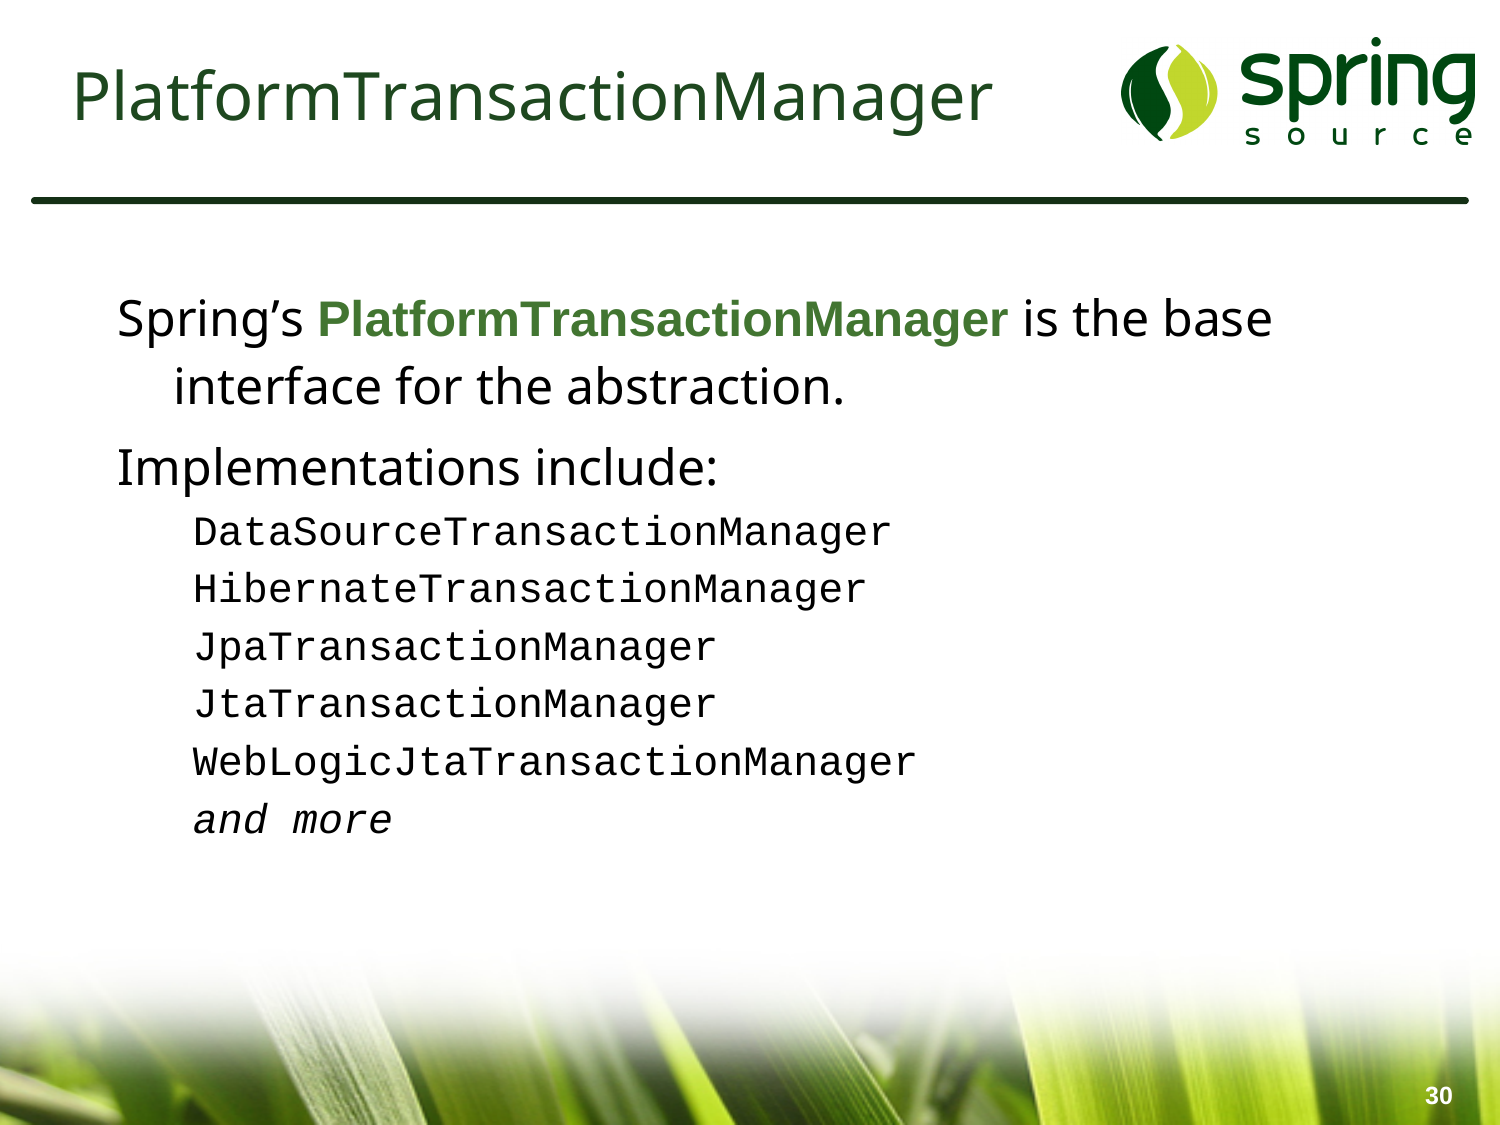

# PlatformTransactionManager
Spring’s PlatformTransactionManager is the base interface for the abstraction.
Implementations include:
DataSourceTransactionManager
HibernateTransactionManager
JpaTransactionManager
JtaTransactionManager
WebLogicJtaTransactionManager
and more